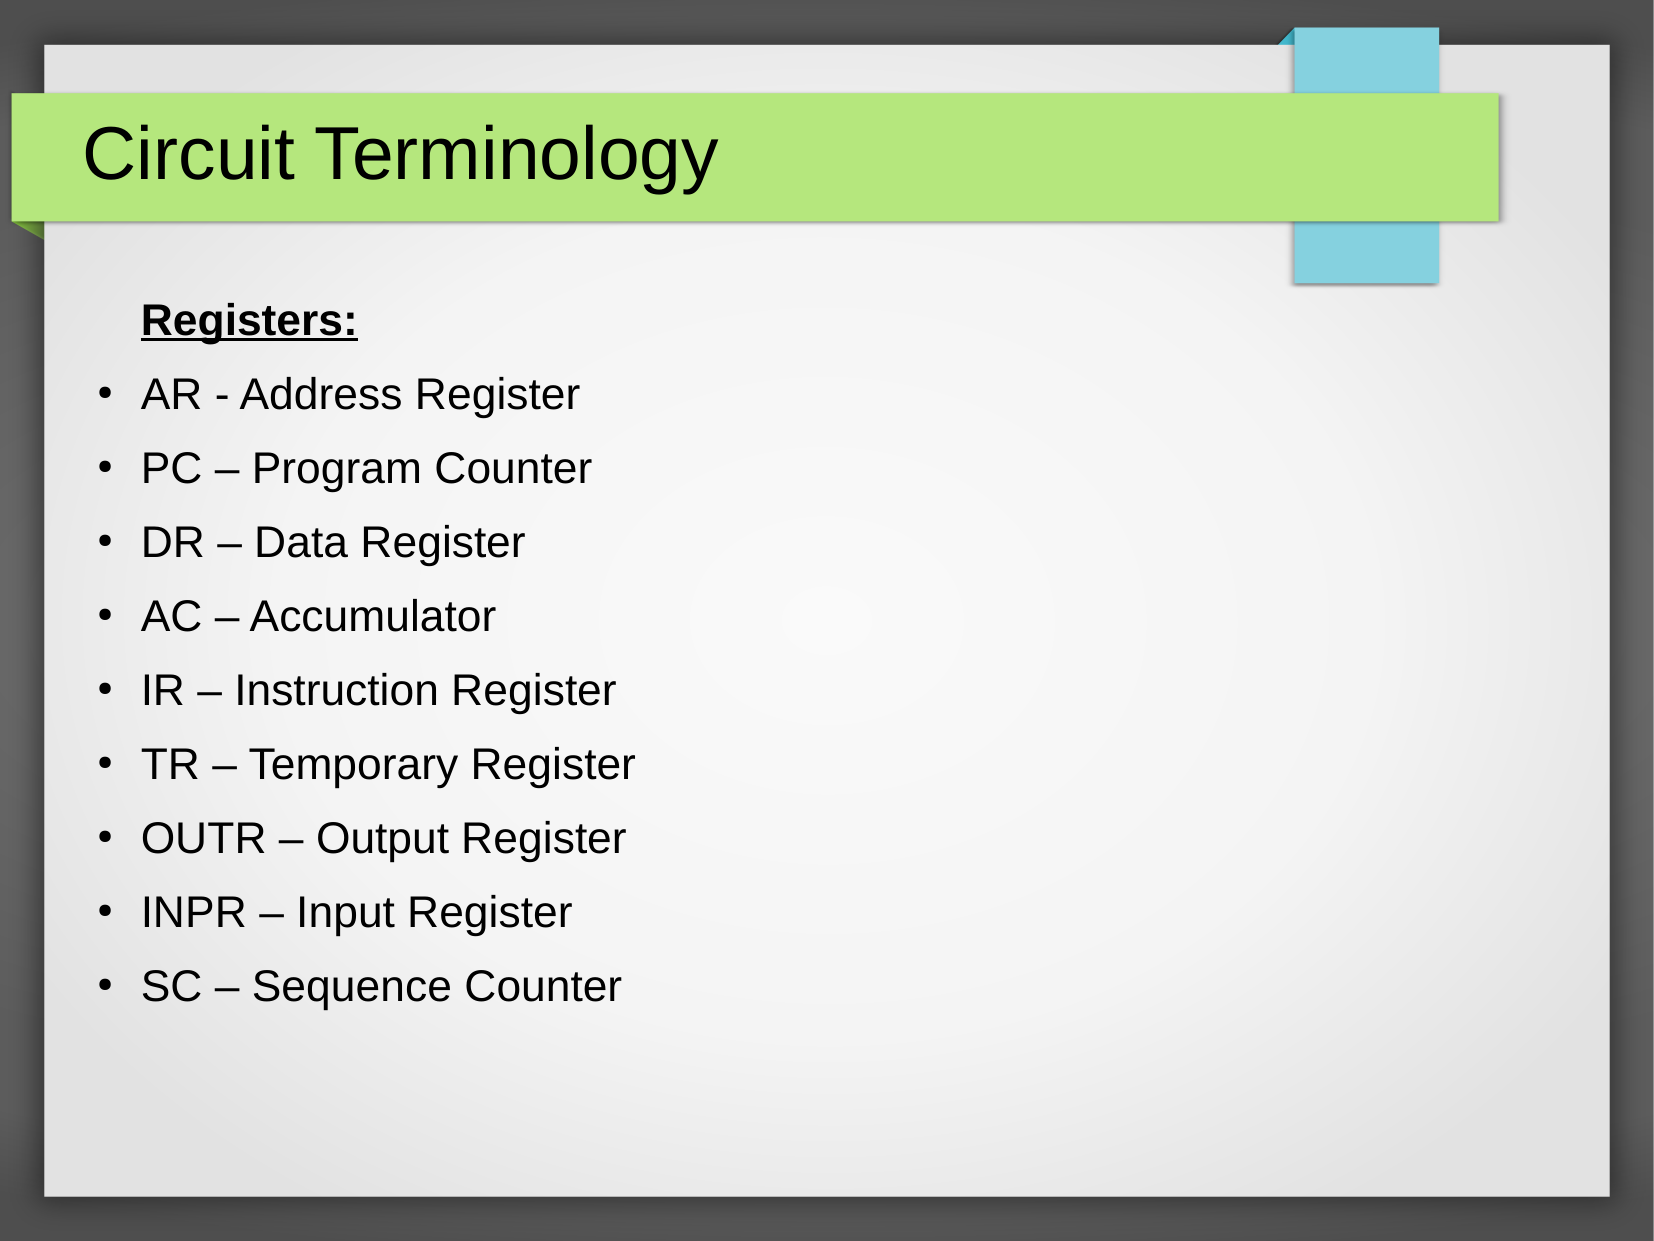

# Circuit Terminology
Registers:
AR - Address Register
PC – Program Counter
DR – Data Register
AC – Accumulator
IR – Instruction Register
TR – Temporary Register
OUTR – Output Register
INPR – Input Register
SC – Sequence Counter